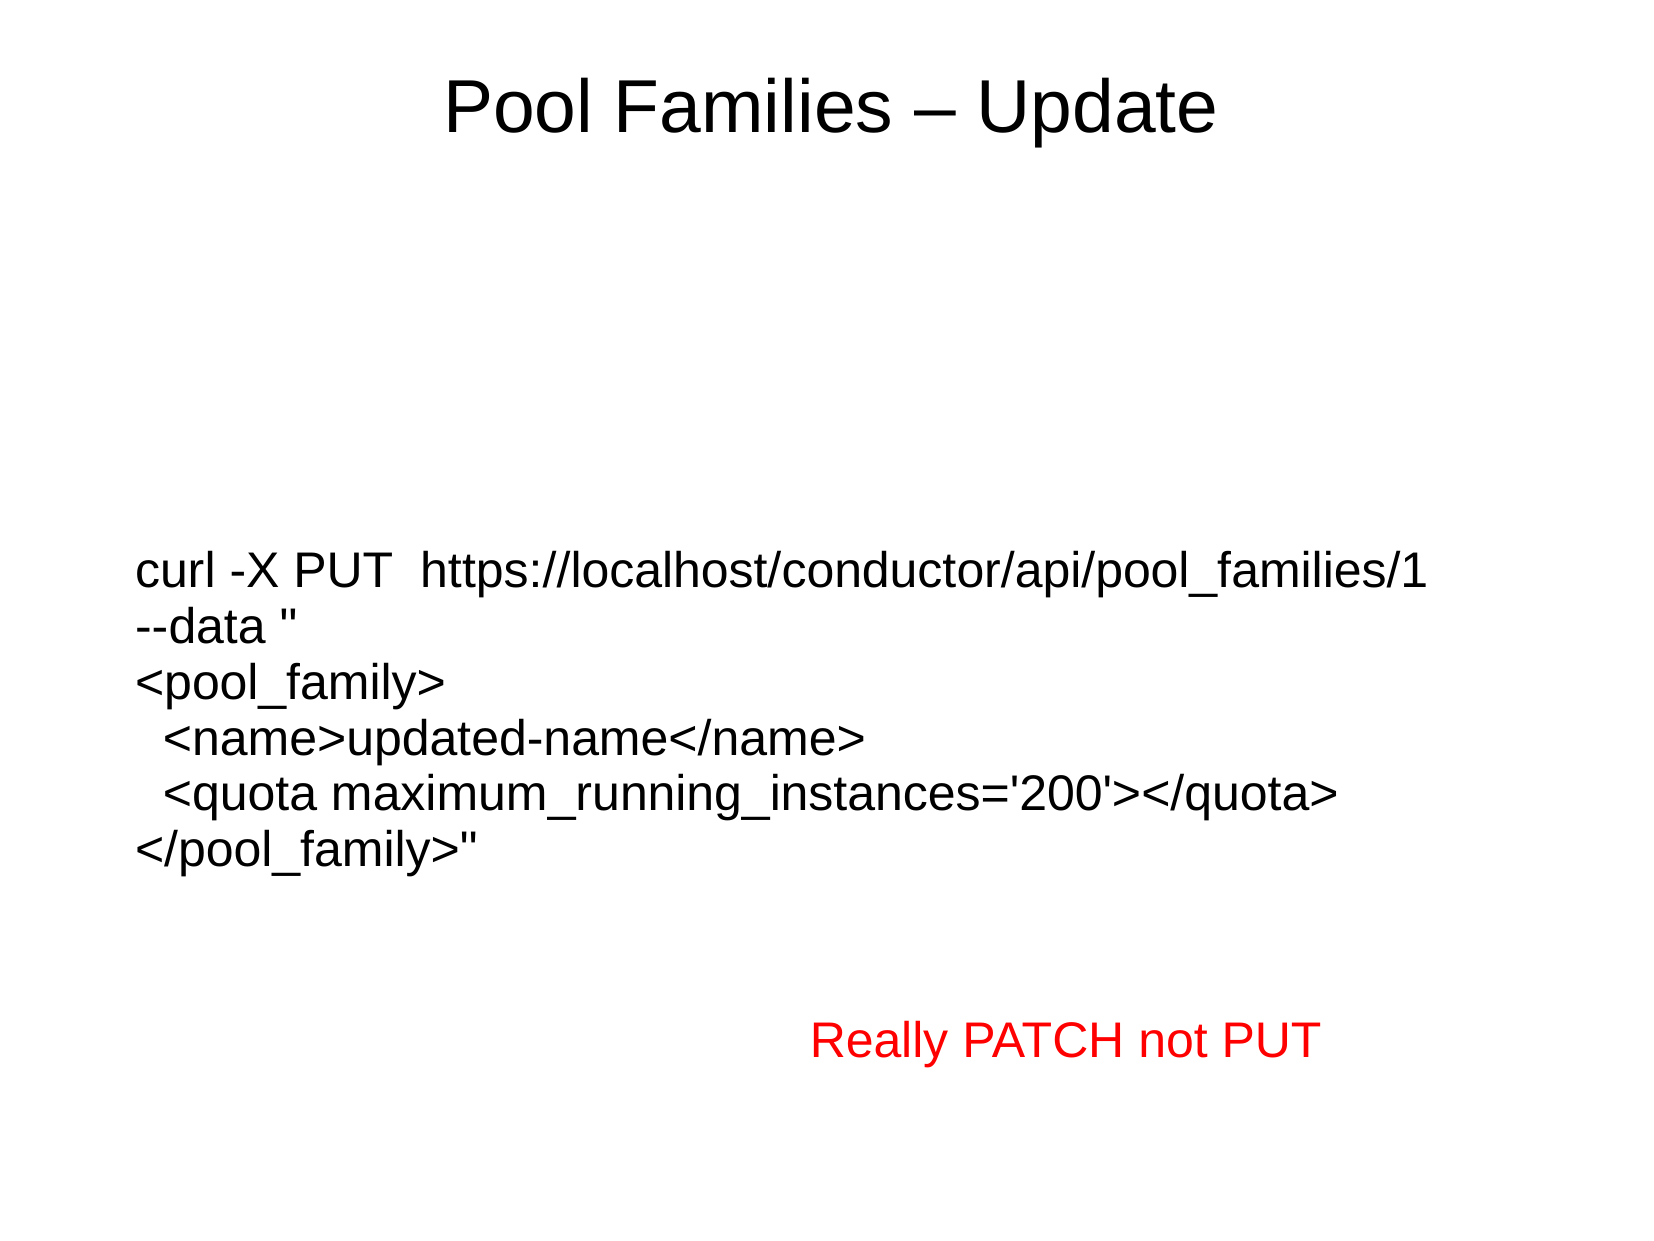

# Pool Families – Update
curl -X PUT https://localhost/conductor/api/pool_families/1
--data "
<pool_family>
 <name>updated-name</name>
 <quota maximum_running_instances='200'></quota>
</pool_family>"
Really PATCH not PUT